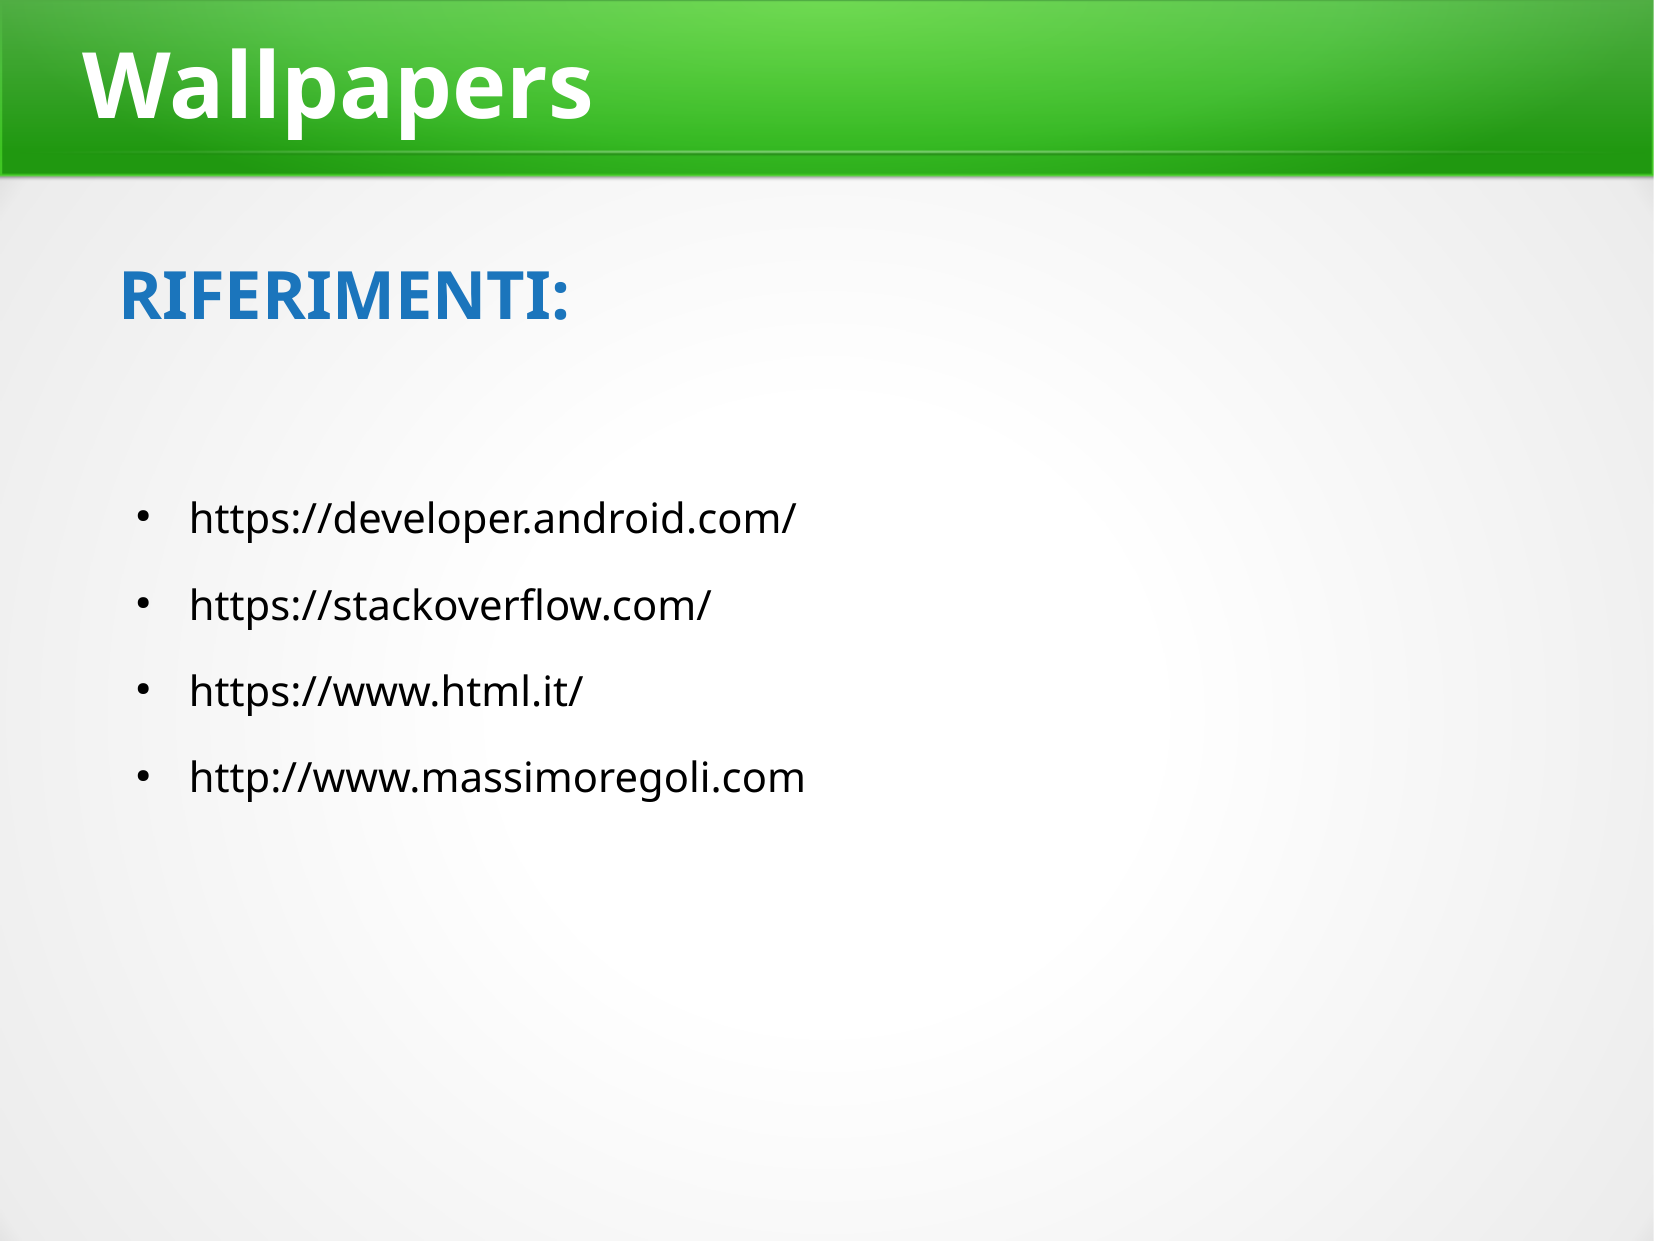

# Wallpapers
RIFERIMENTI:
https://developer.android.com/
https://stackoverflow.com/
https://www.html.it/
http://www.massimoregoli.com